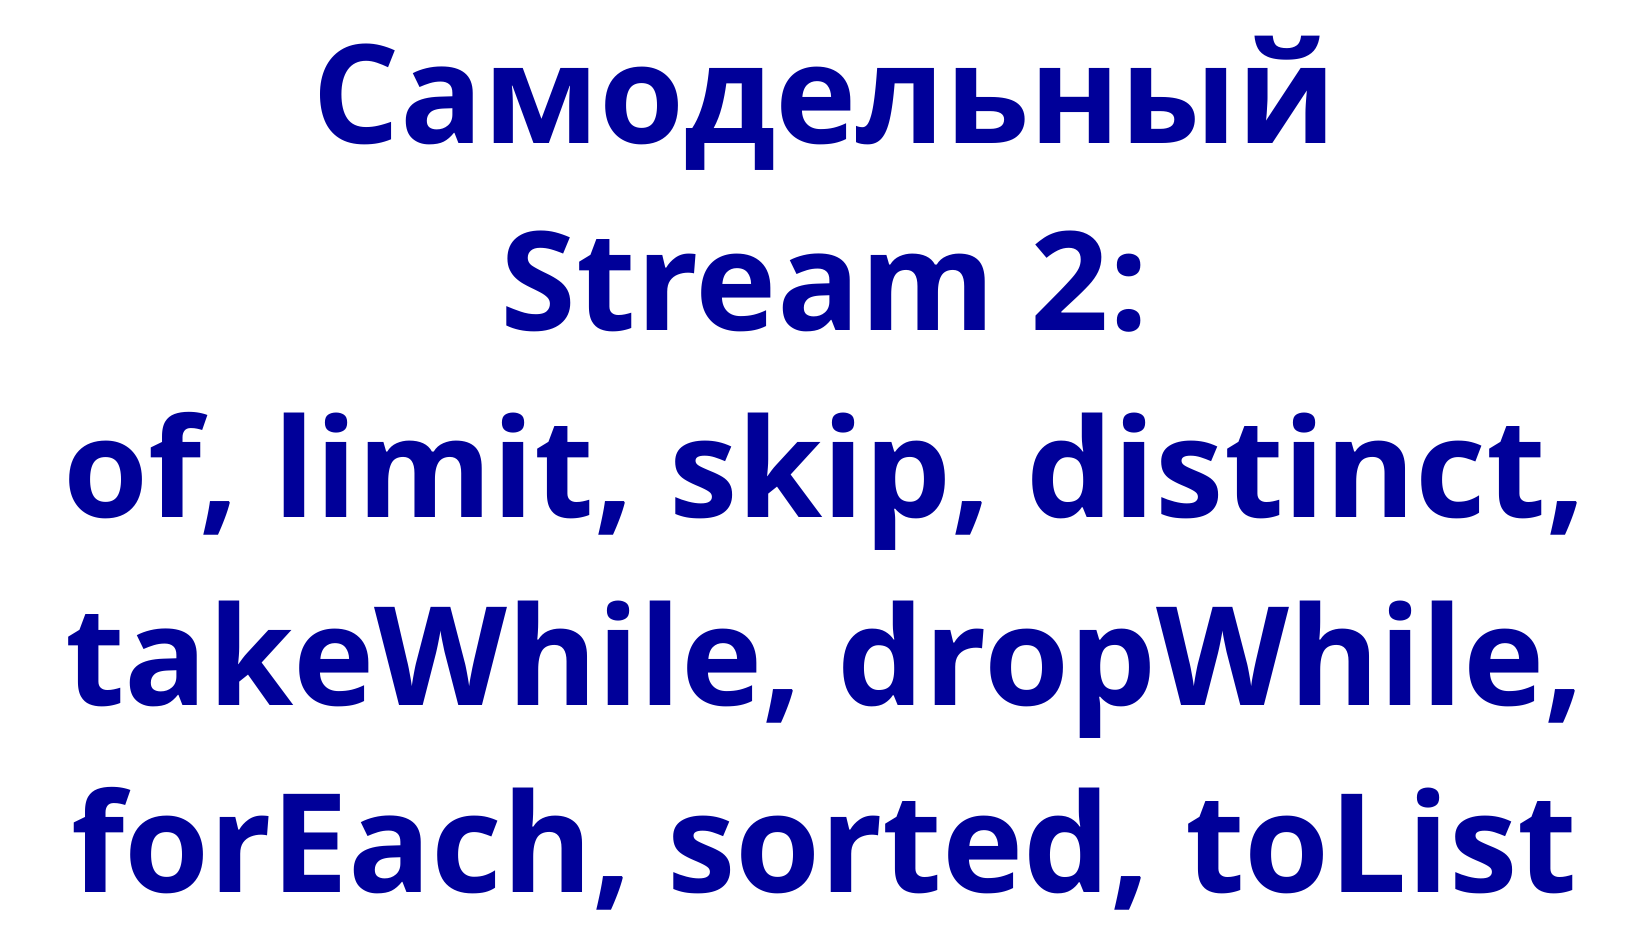

# Самодельный
Stream 2:
of, limit, skip, distinct,
takeWhile, dropWhile, forEach, sorted, toList